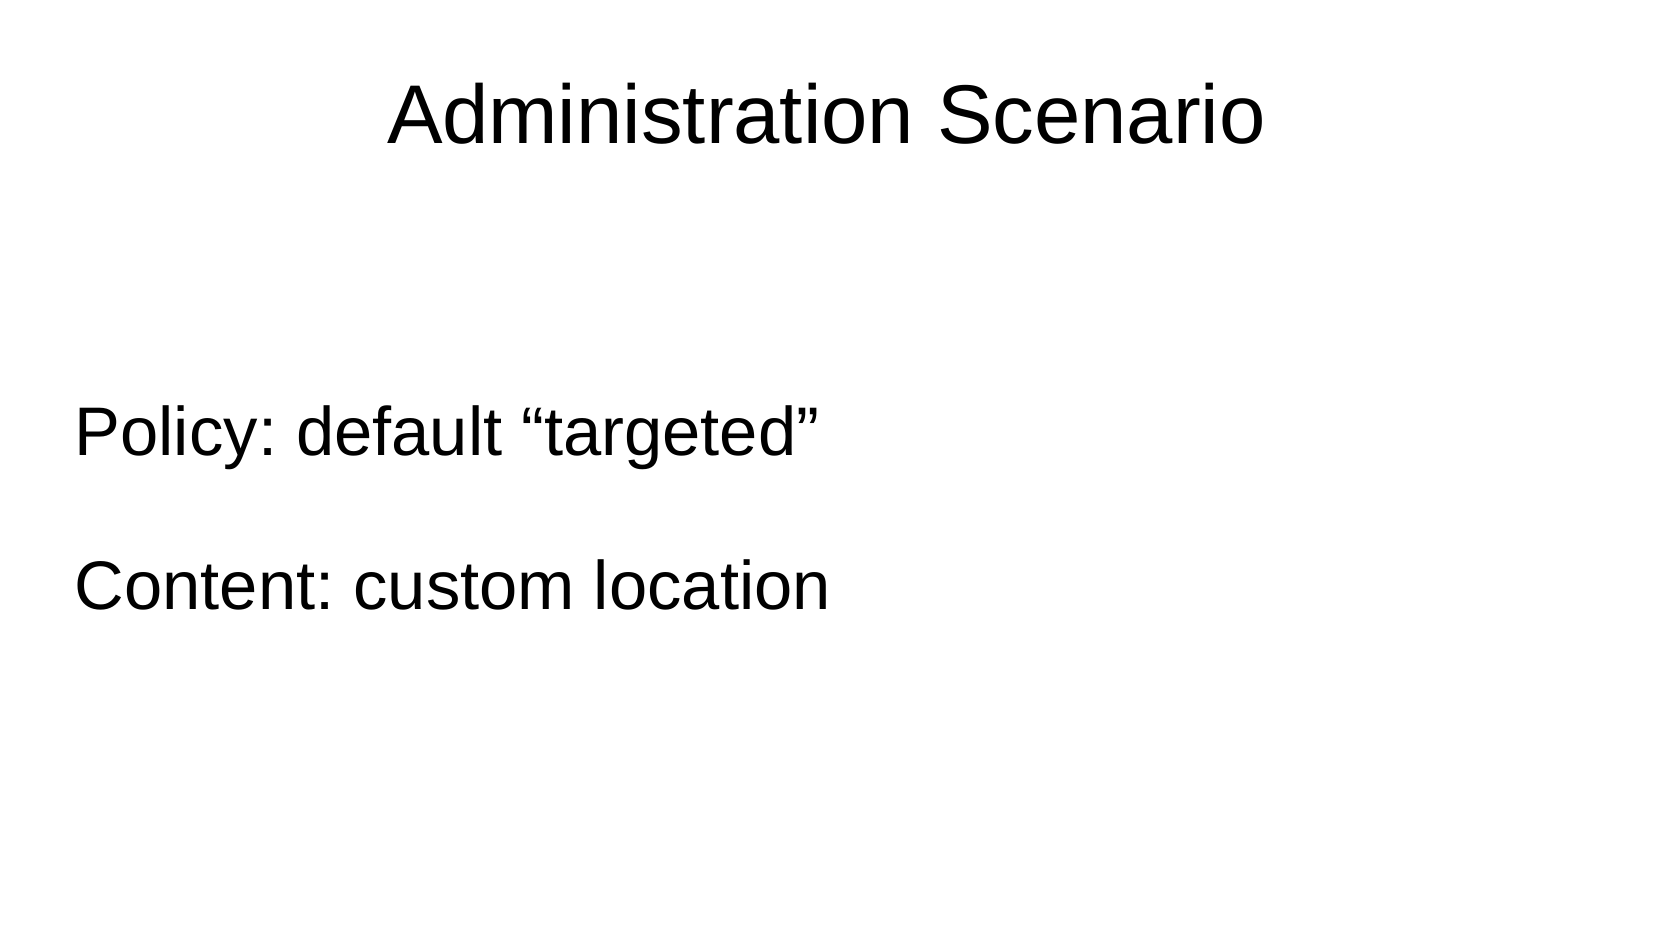

# Administration Scenario
Policy: default “targeted”
Content: custom location